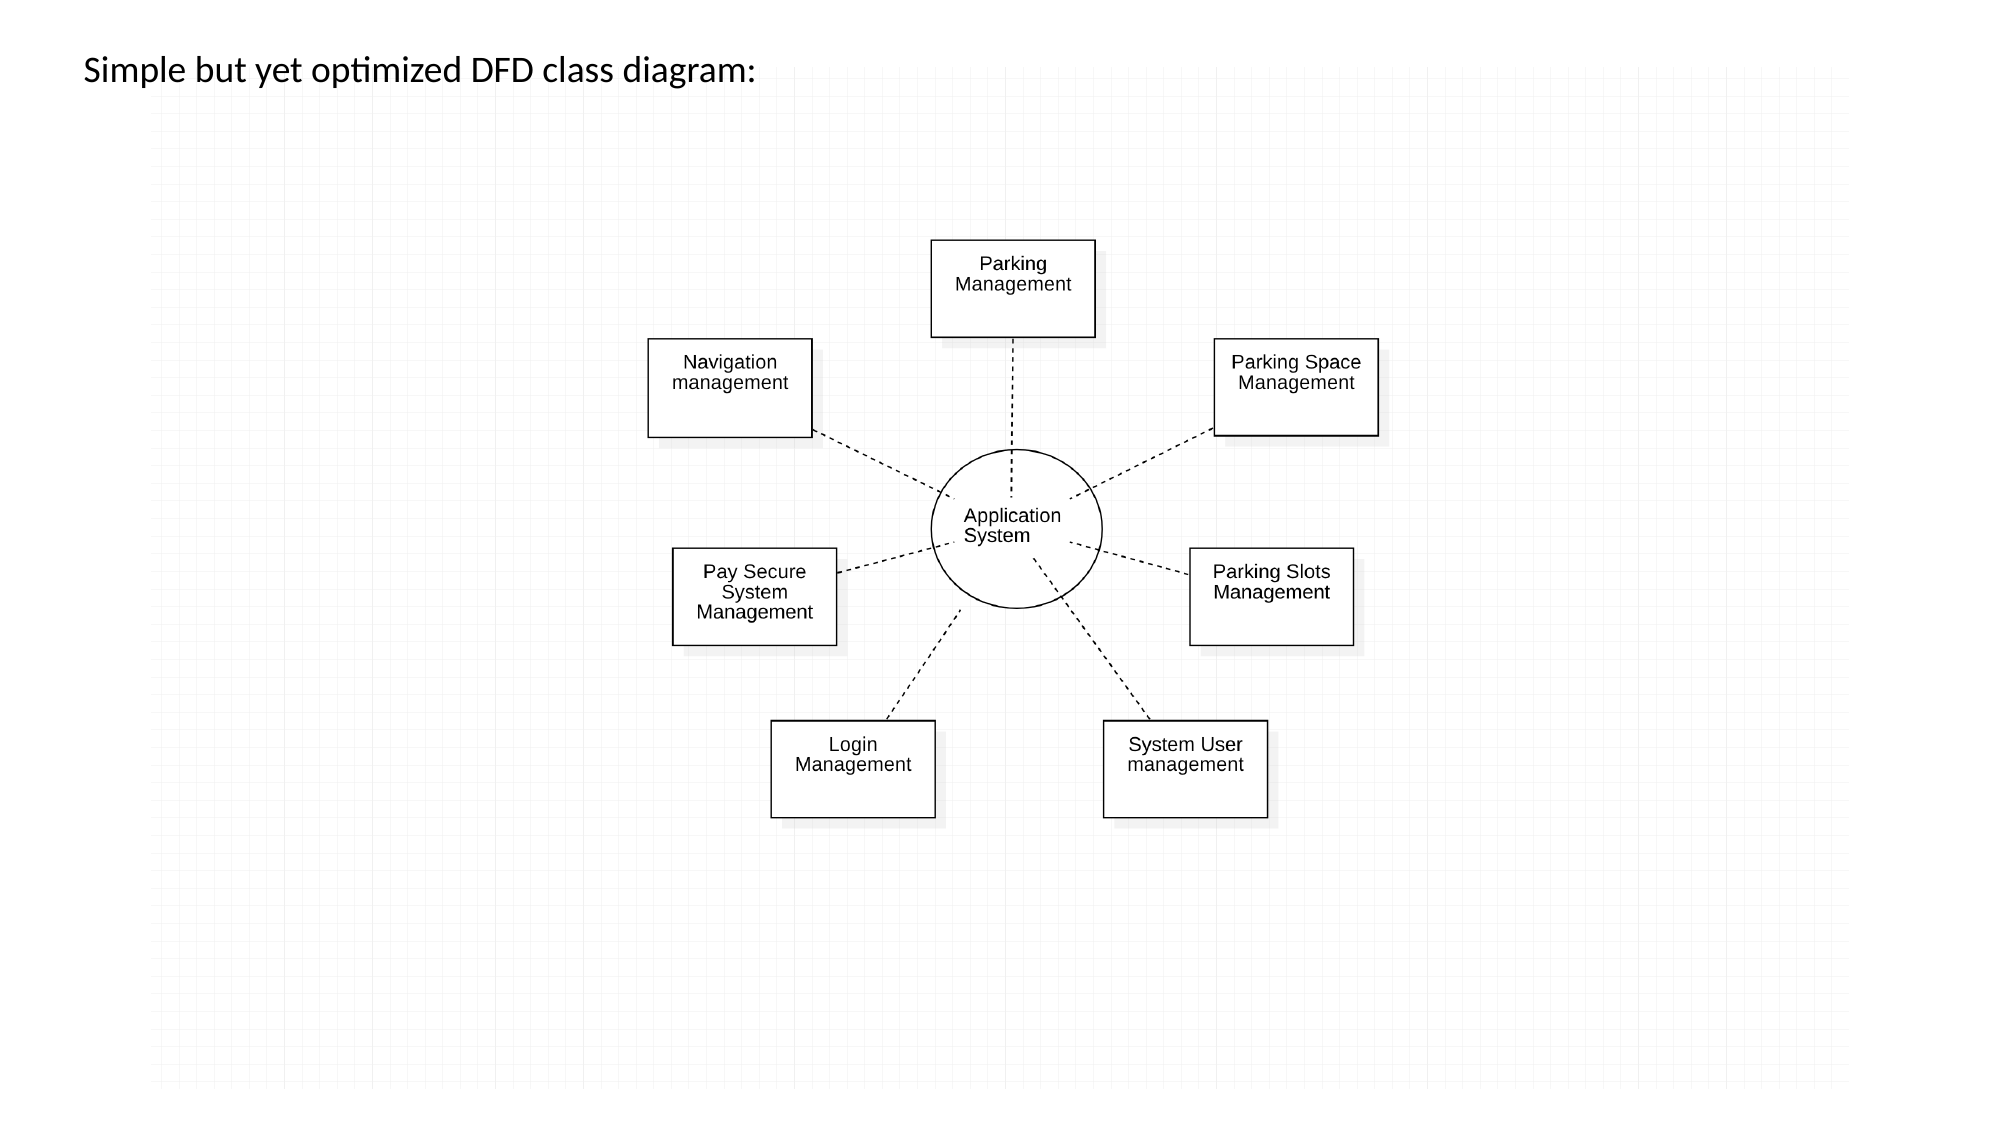

Simple but yet optimized DFD class diagram: